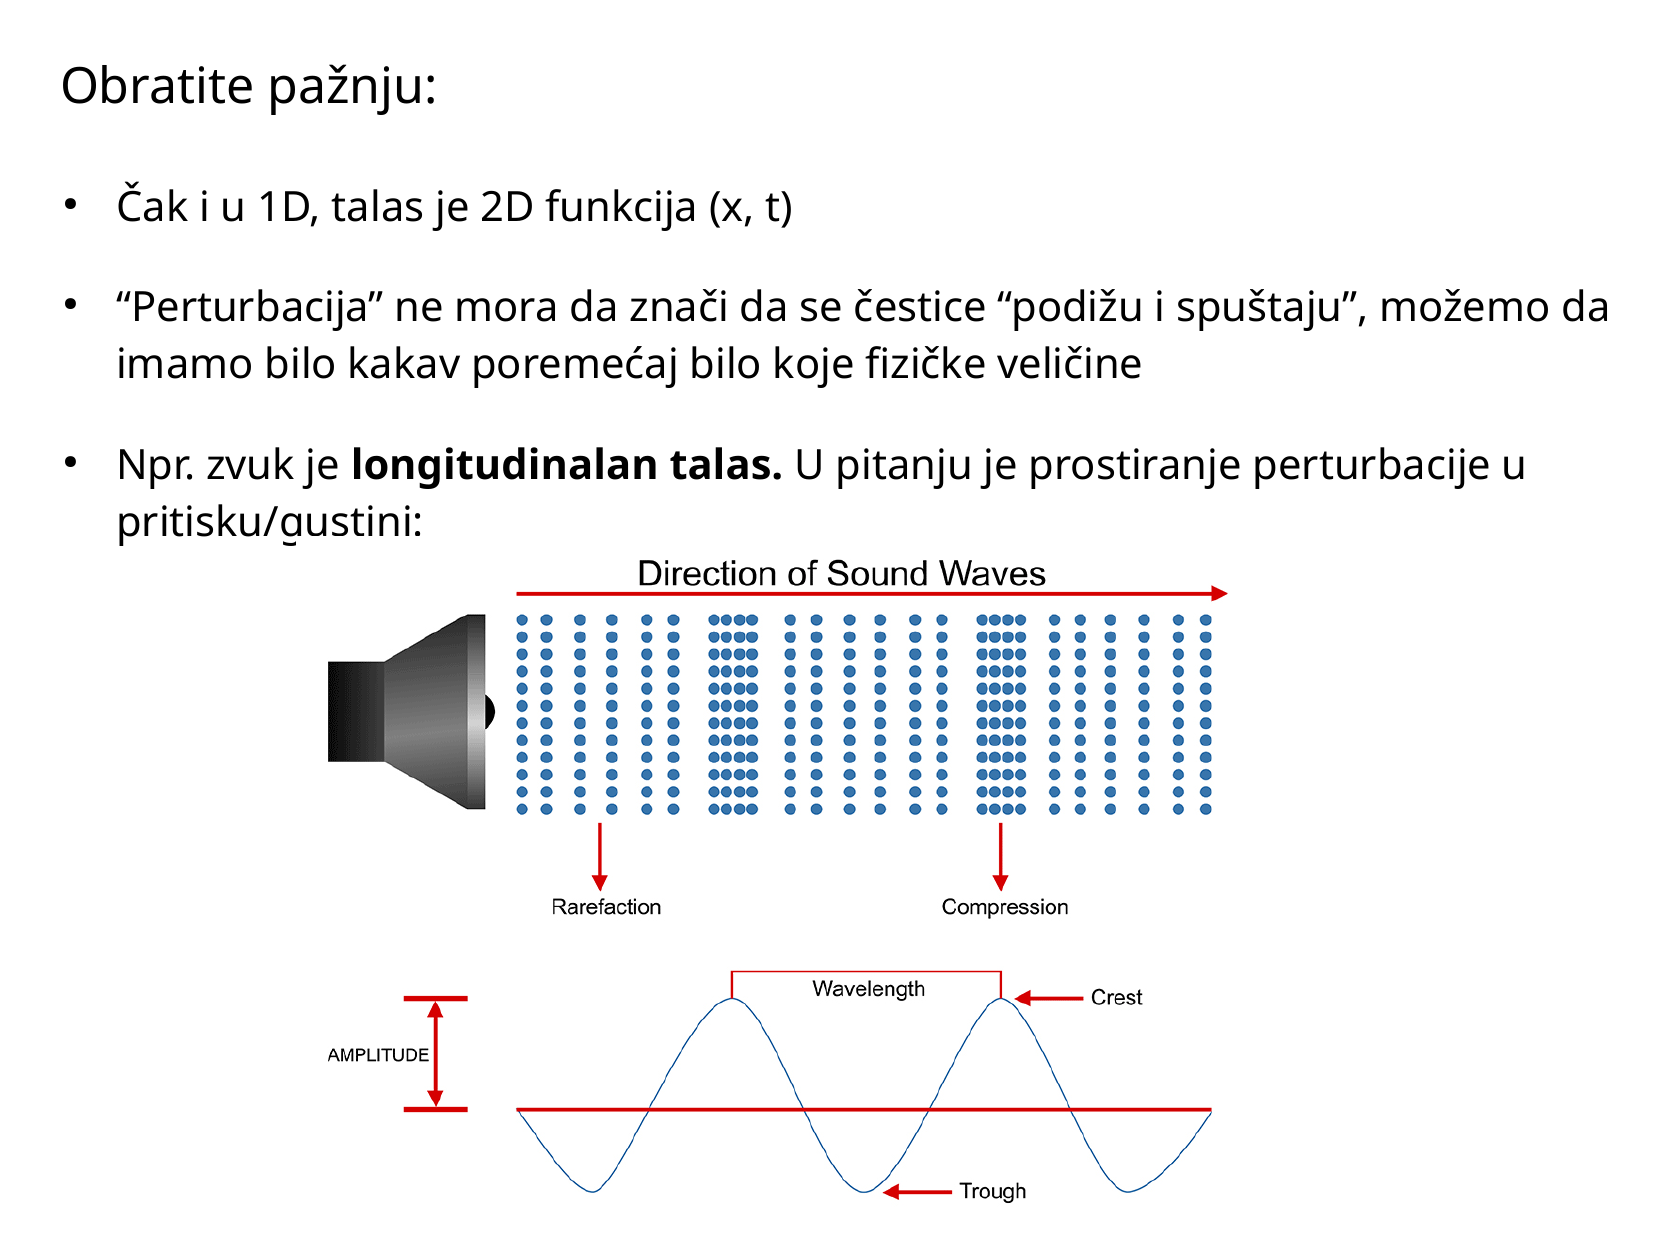

# Obratite pažnju:
Čak i u 1D, talas je 2D funkcija (x, t)
“Perturbacija” ne mora da znači da se čestice “podižu i spuštaju”, možemo da imamo bilo kakav poremećaj bilo koje fizičke veličine
Npr. zvuk je longitudinalan talas. U pitanju je prostiranje perturbacije u
pritisku/gustini: